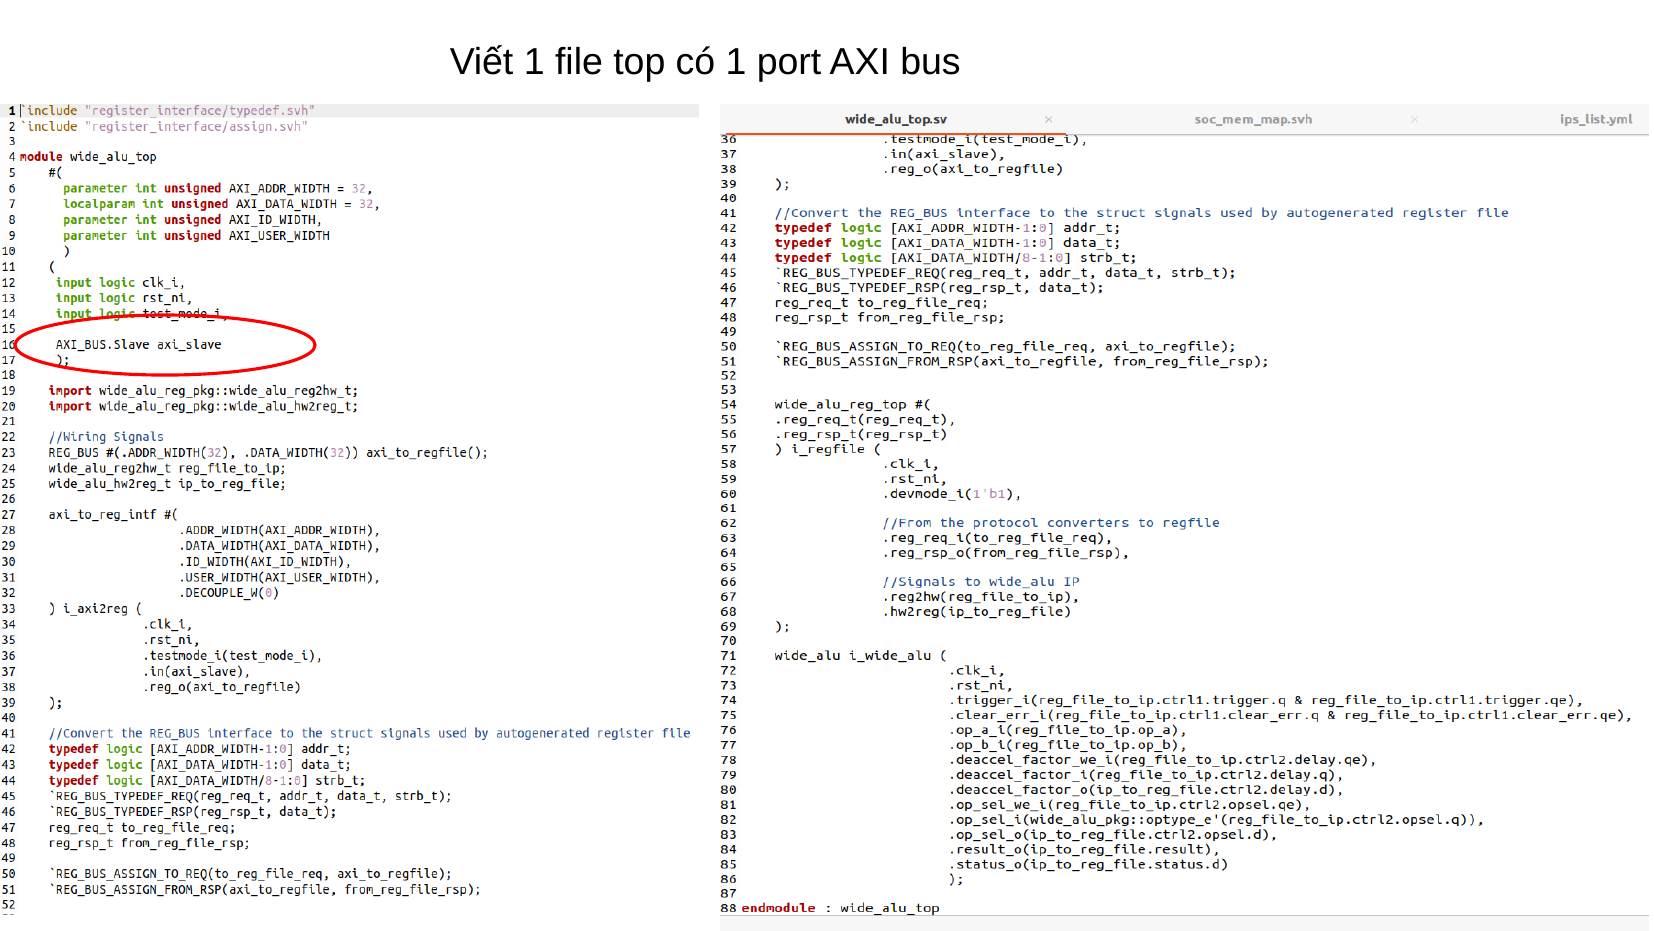

Viết 1 file top có 1 port AXI bus